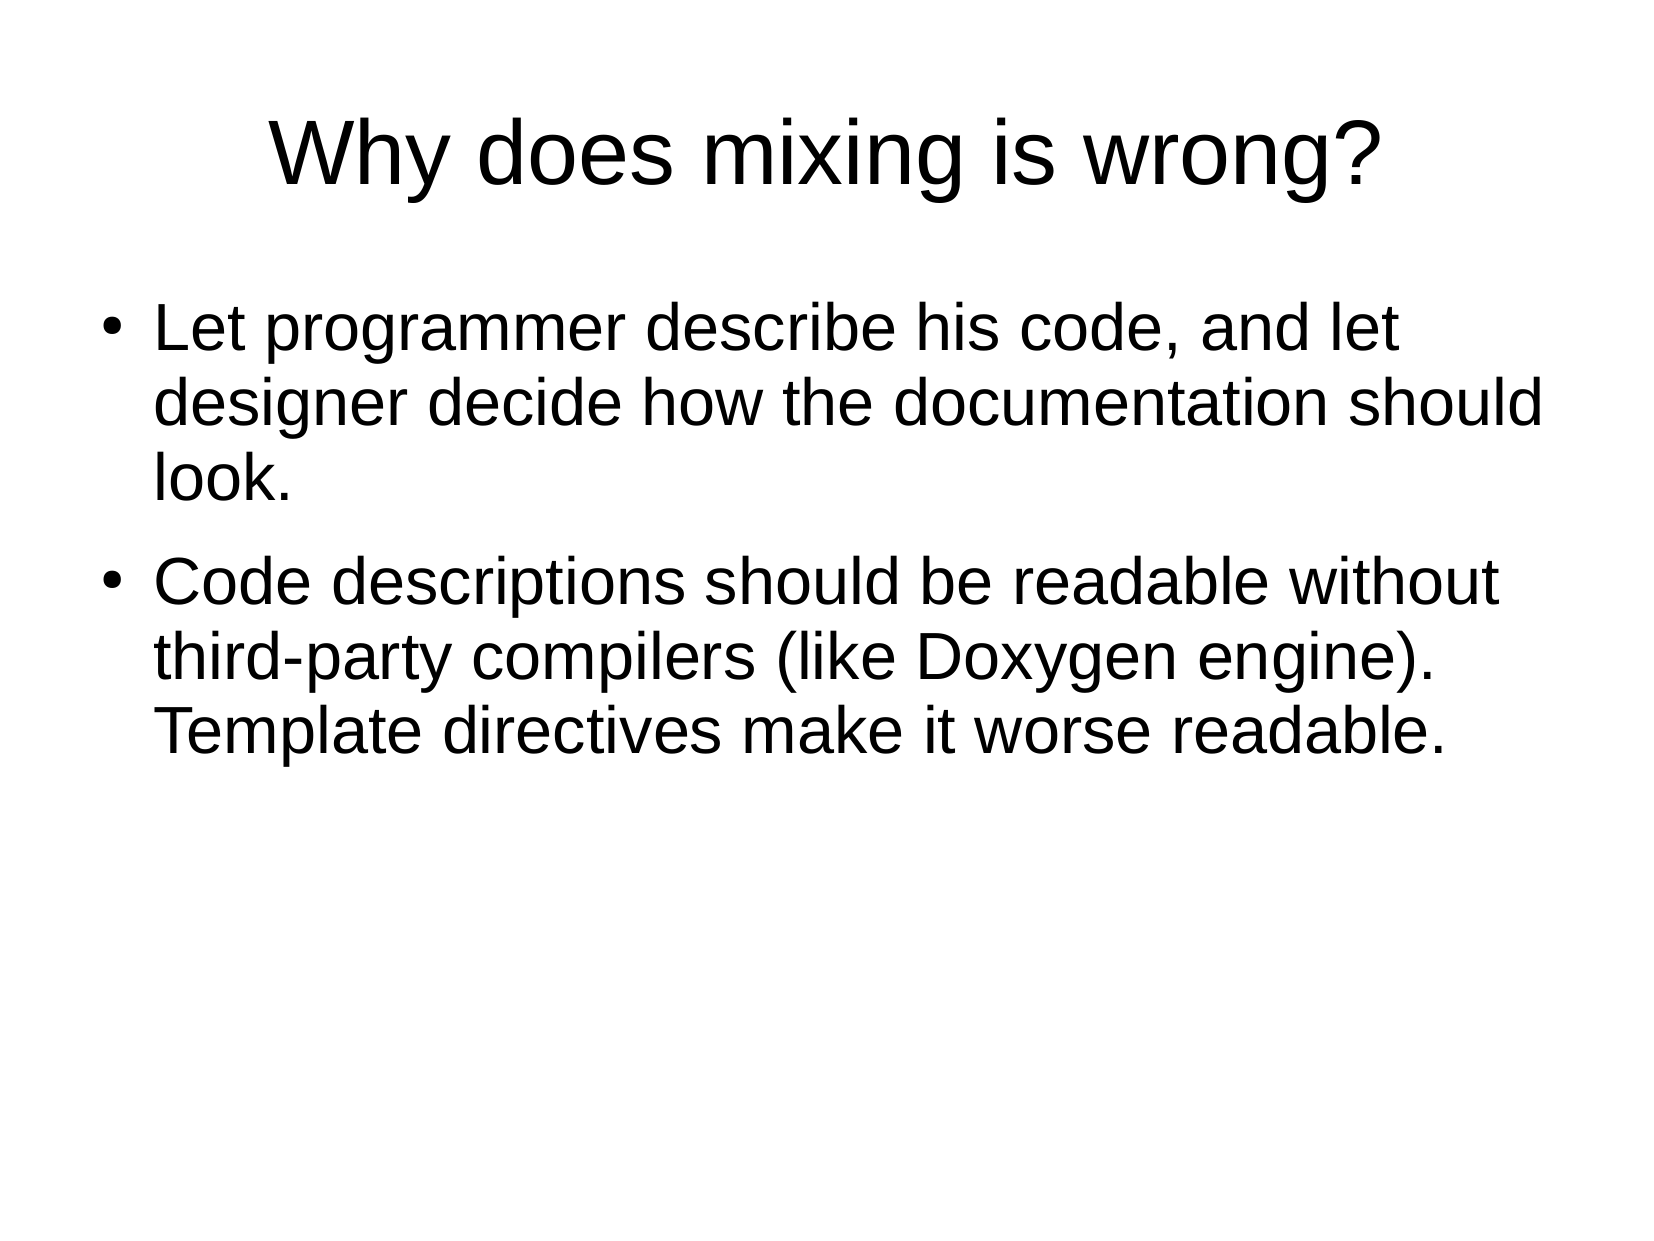

# Why does mixing is wrong?
Let programmer describe his code, and let designer decide how the documentation should look.
Code descriptions should be readable without third-party compilers (like Doxygen engine). Template directives make it worse readable.